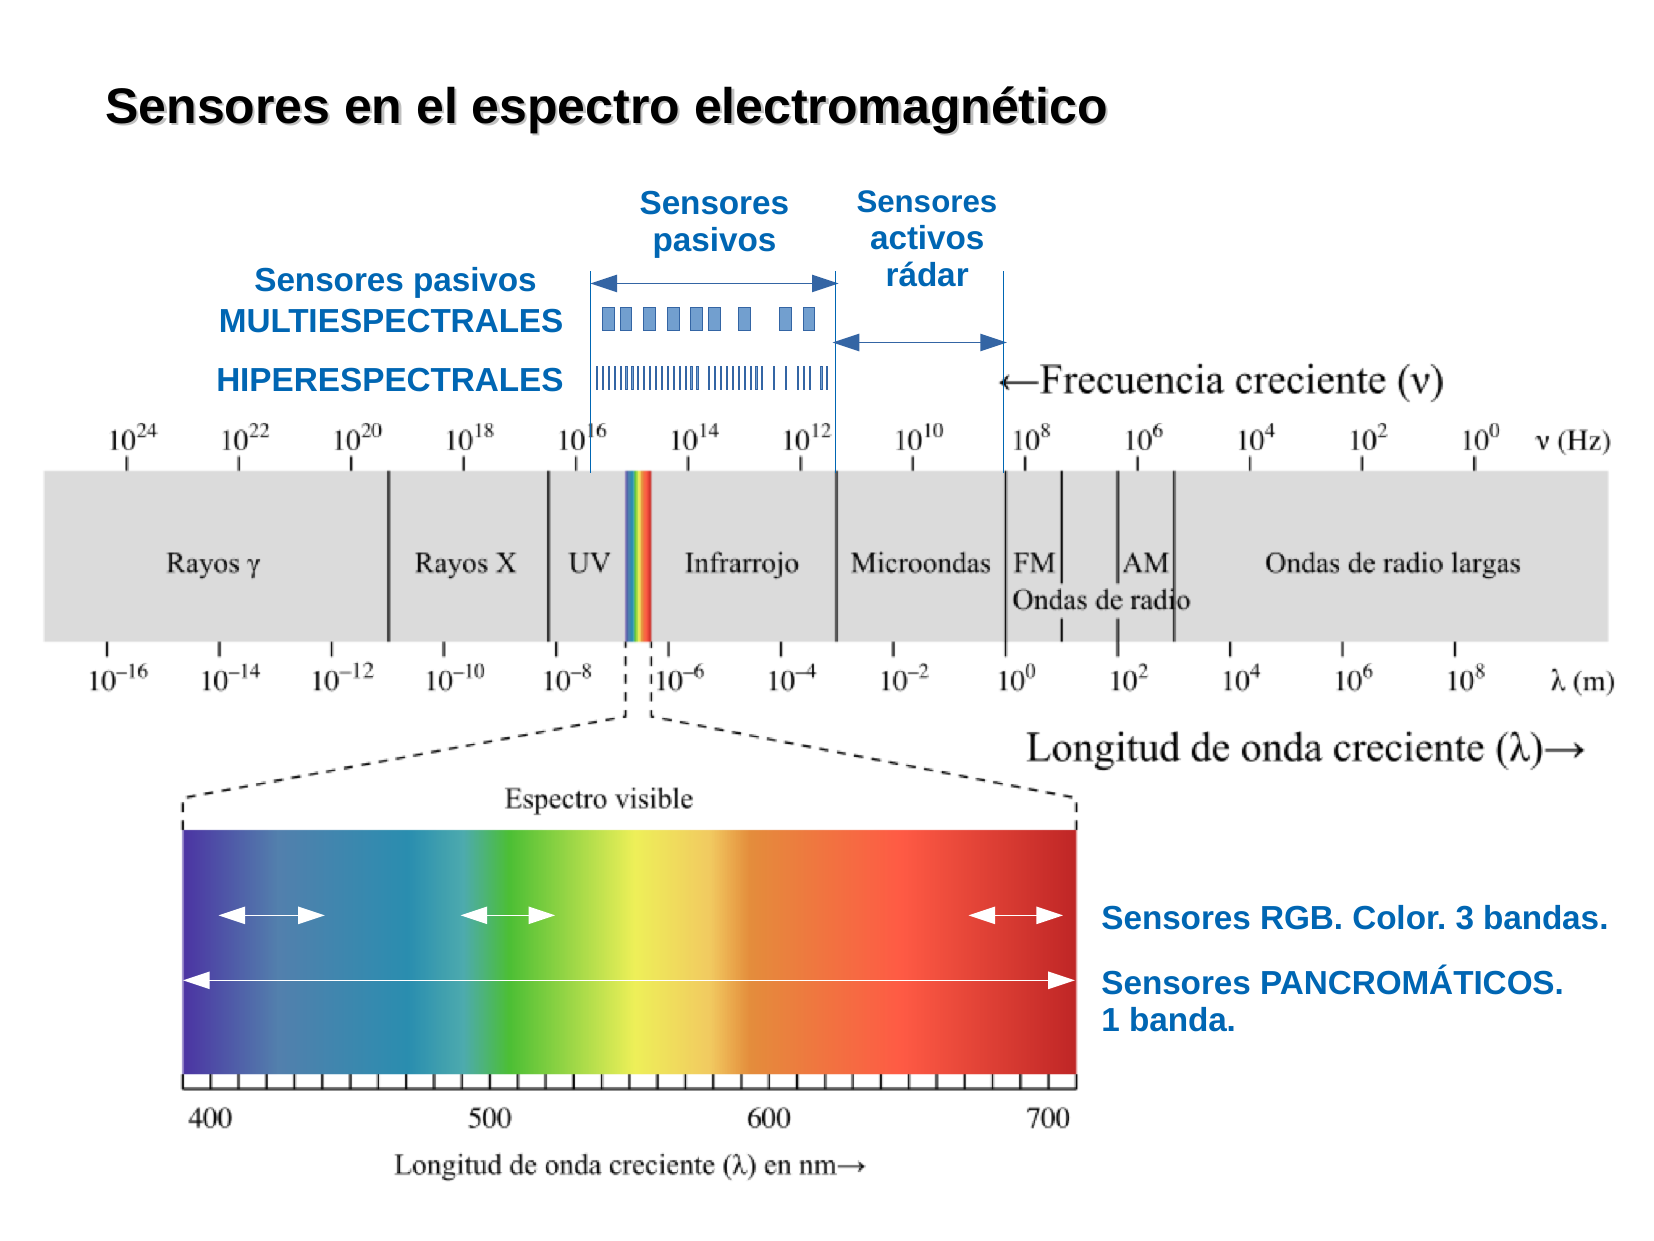

Sensores en el espectro electromagnético
Sensores
pasivos
Sensores
activos
rádar
Sensores pasivos
MULTIESPECTRALES
HIPERESPECTRALES
Sensores RGB. Color. 3 bandas.
Sensores PANCROMÁTICOS.
1 banda.